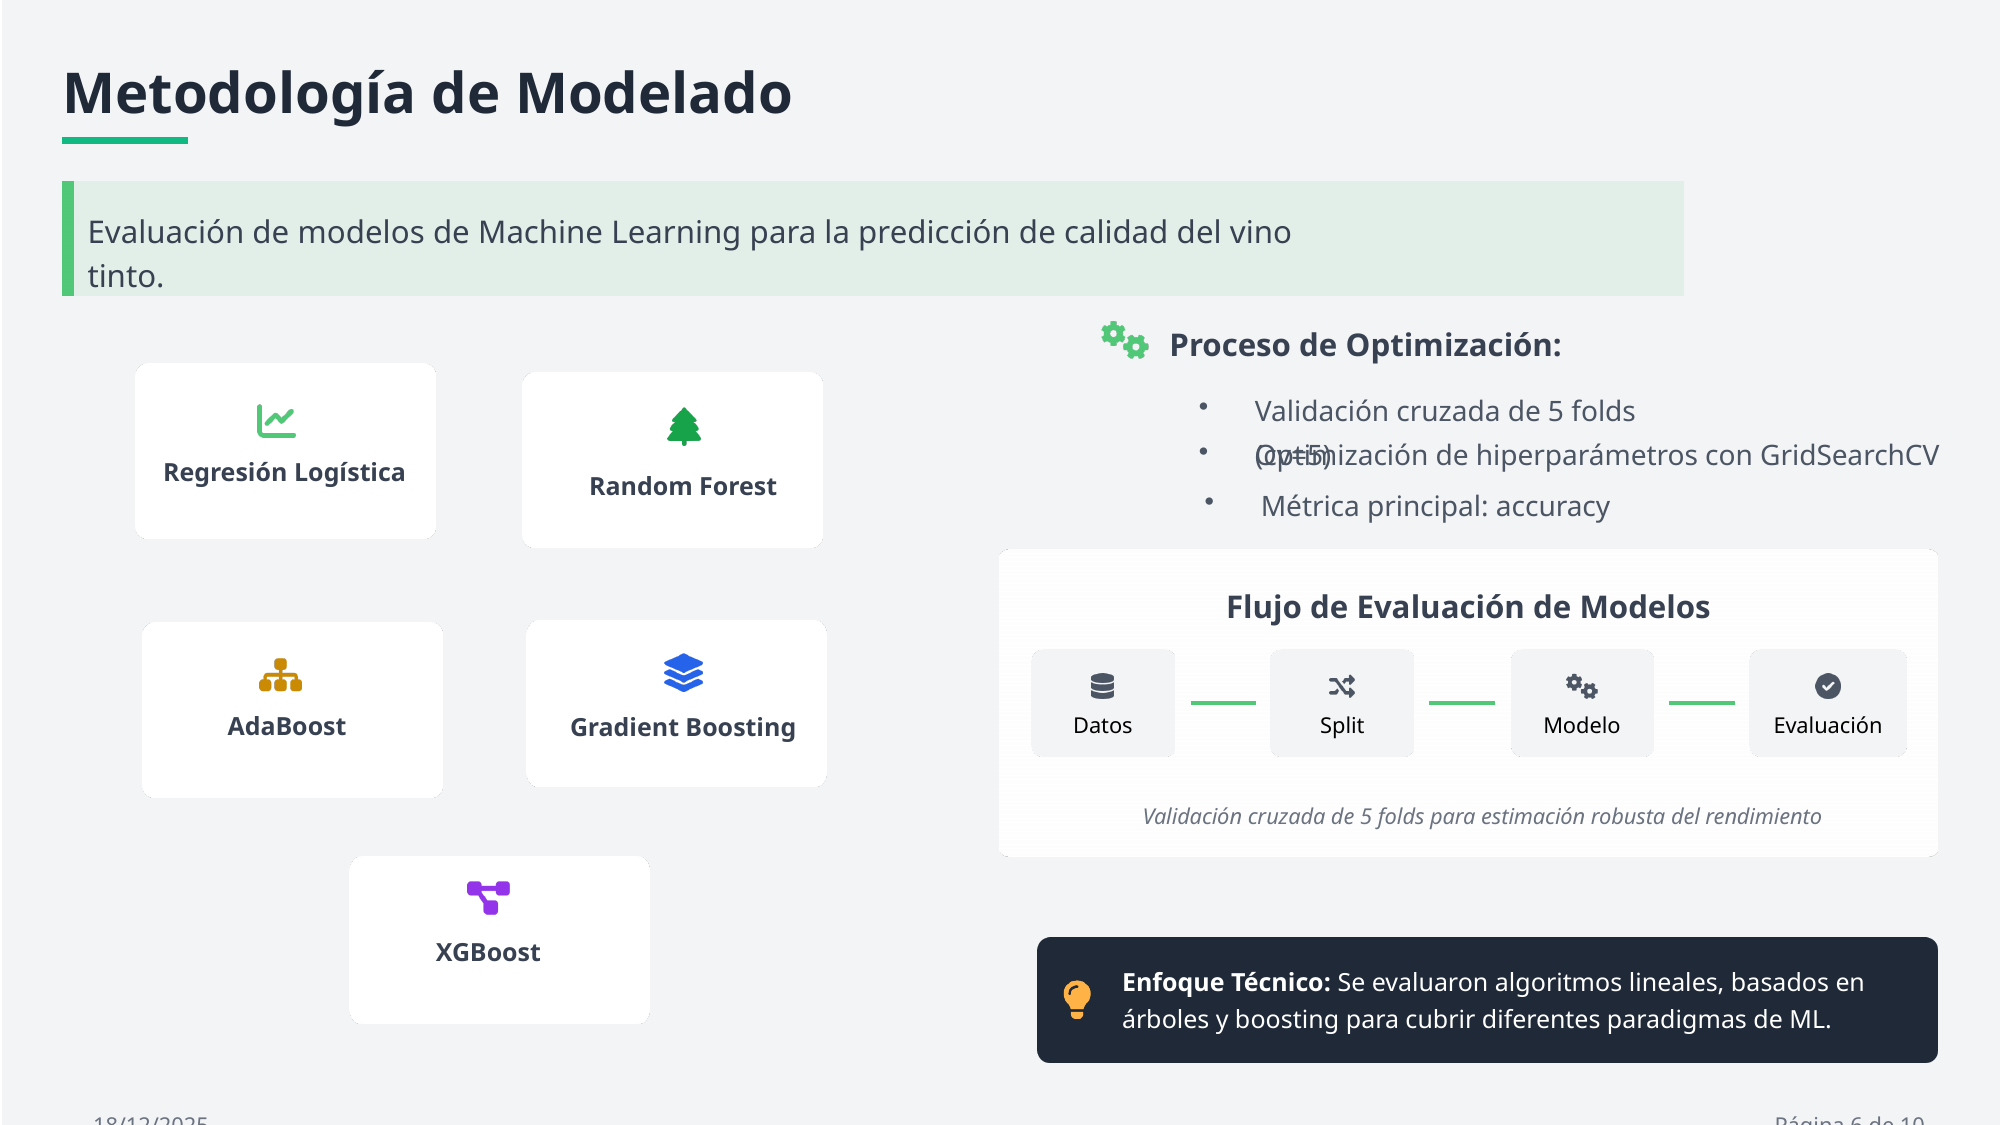

Metodología de Modelado
Evaluación de modelos de Machine Learning para la predicción de calidad del vino tinto.
Proceso de Optimización:
Validación cruzada de 5 folds (cv=5)
Optimización de hiperparámetros con GridSearchCV
Regresión Logística
Random Forest
Métrica principal: accuracy
Flujo de Evaluación de Modelos
AdaBoost
Gradient Boosting
Datos
Split
Modelo
Evaluación
Validación cruzada de 5 folds para estimación robusta del rendimiento
XGBoost
Enfoque Técnico: Se evaluaron algoritmos lineales, basados en árboles y boosting para cubrir diferentes paradigmas de ML.
 18/12/2025
Página 6 de 10